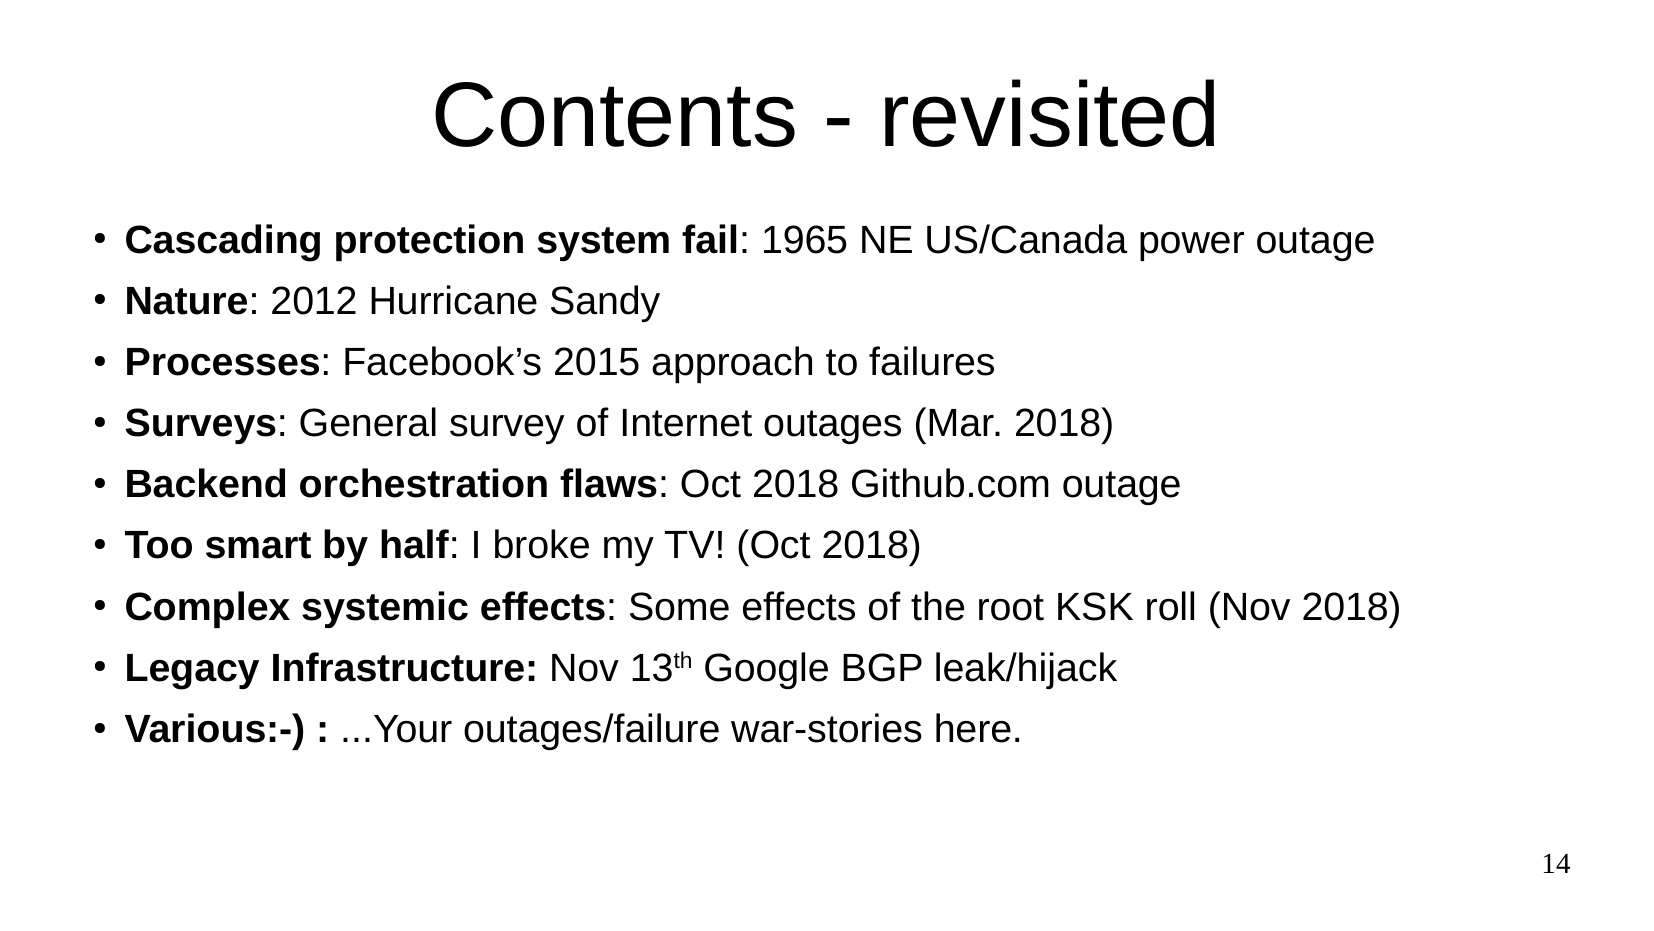

# Contents - revisited
Cascading protection system fail: 1965 NE US/Canada power outage
Nature: 2012 Hurricane Sandy
Processes: Facebook’s 2015 approach to failures
Surveys: General survey of Internet outages (Mar. 2018)
Backend orchestration flaws: Oct 2018 Github.com outage
Too smart by half: I broke my TV! (Oct 2018)
Complex systemic effects: Some effects of the root KSK roll (Nov 2018)
Legacy Infrastructure: Nov 13th Google BGP leak/hijack
Various:-) : ...Your outages/failure war-stories here.
14